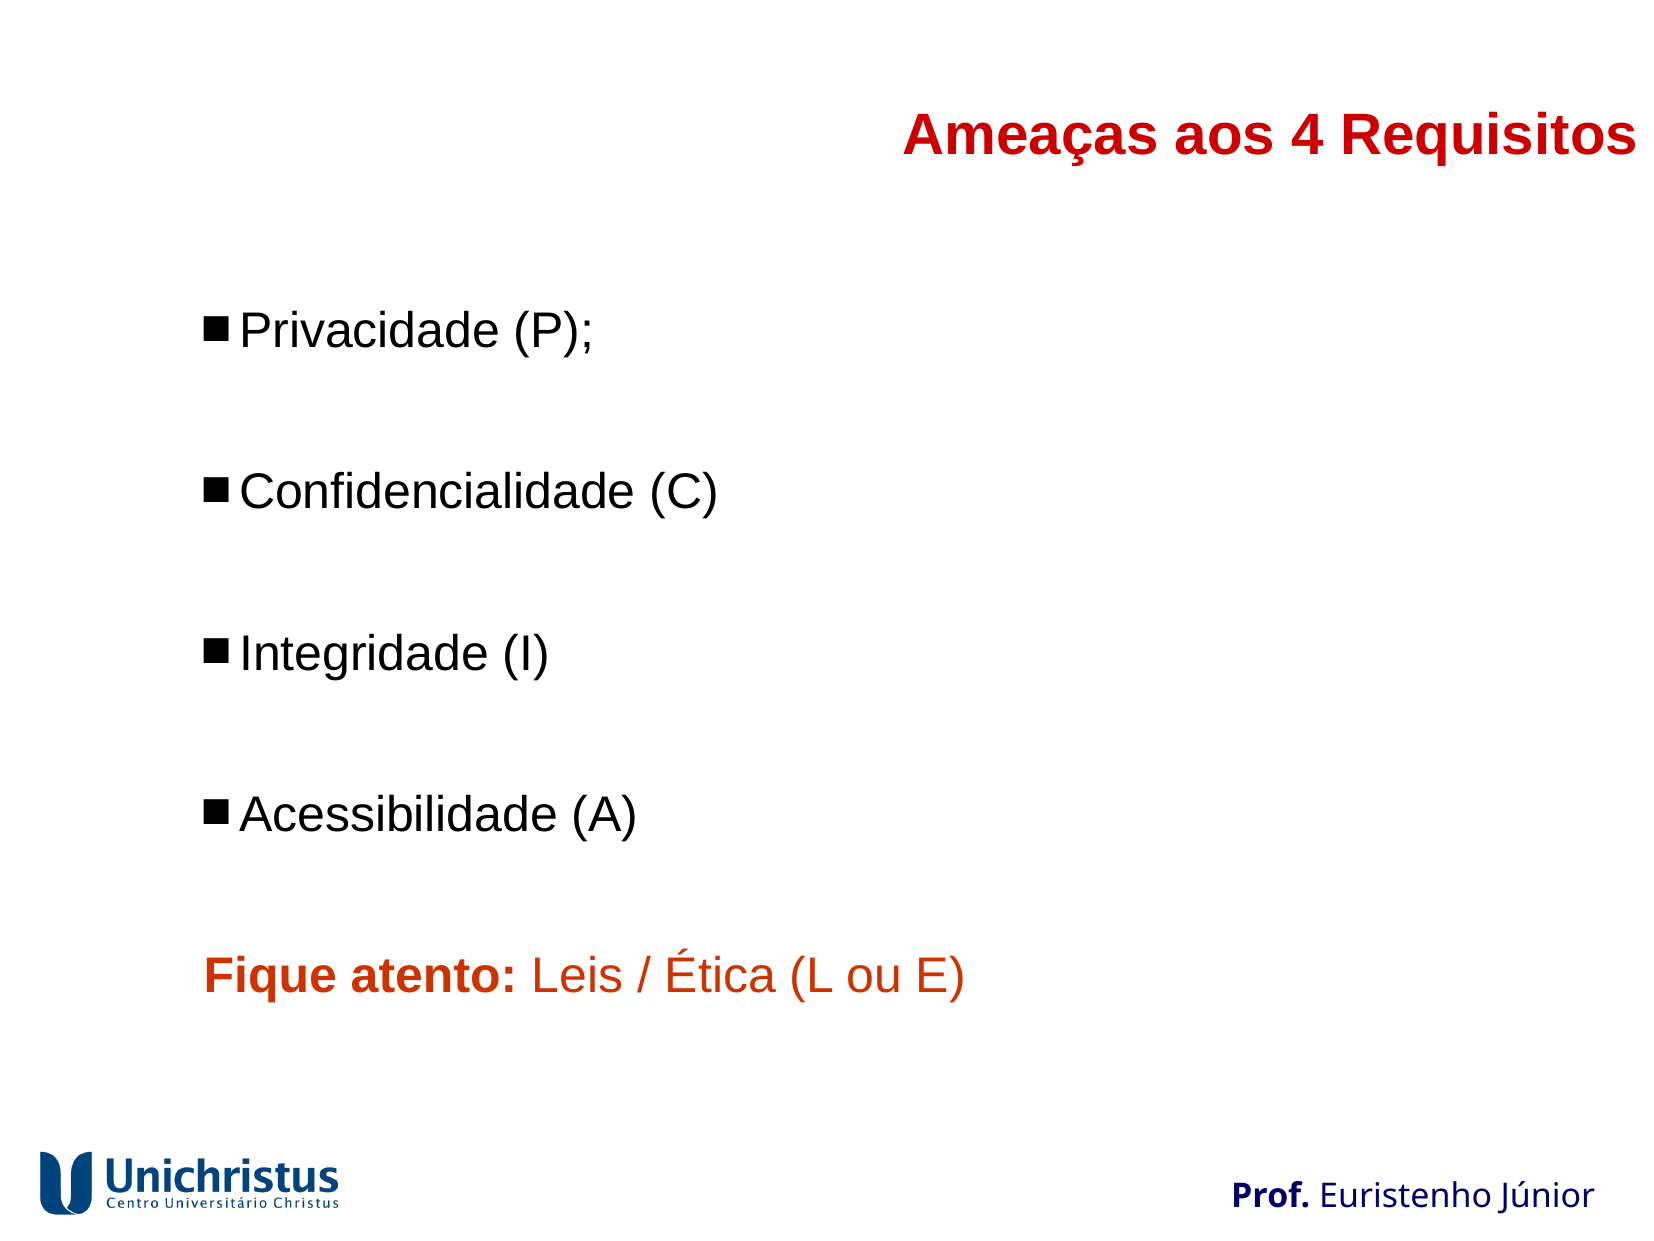

Ameaças aos 4 Requisitos
Privacidade (P);
Confidencialidade (C)
Integridade (I)
Acessibilidade (A)
Fique atento: Leis / Ética (L ou E)
Prof. Euristenho Júnior